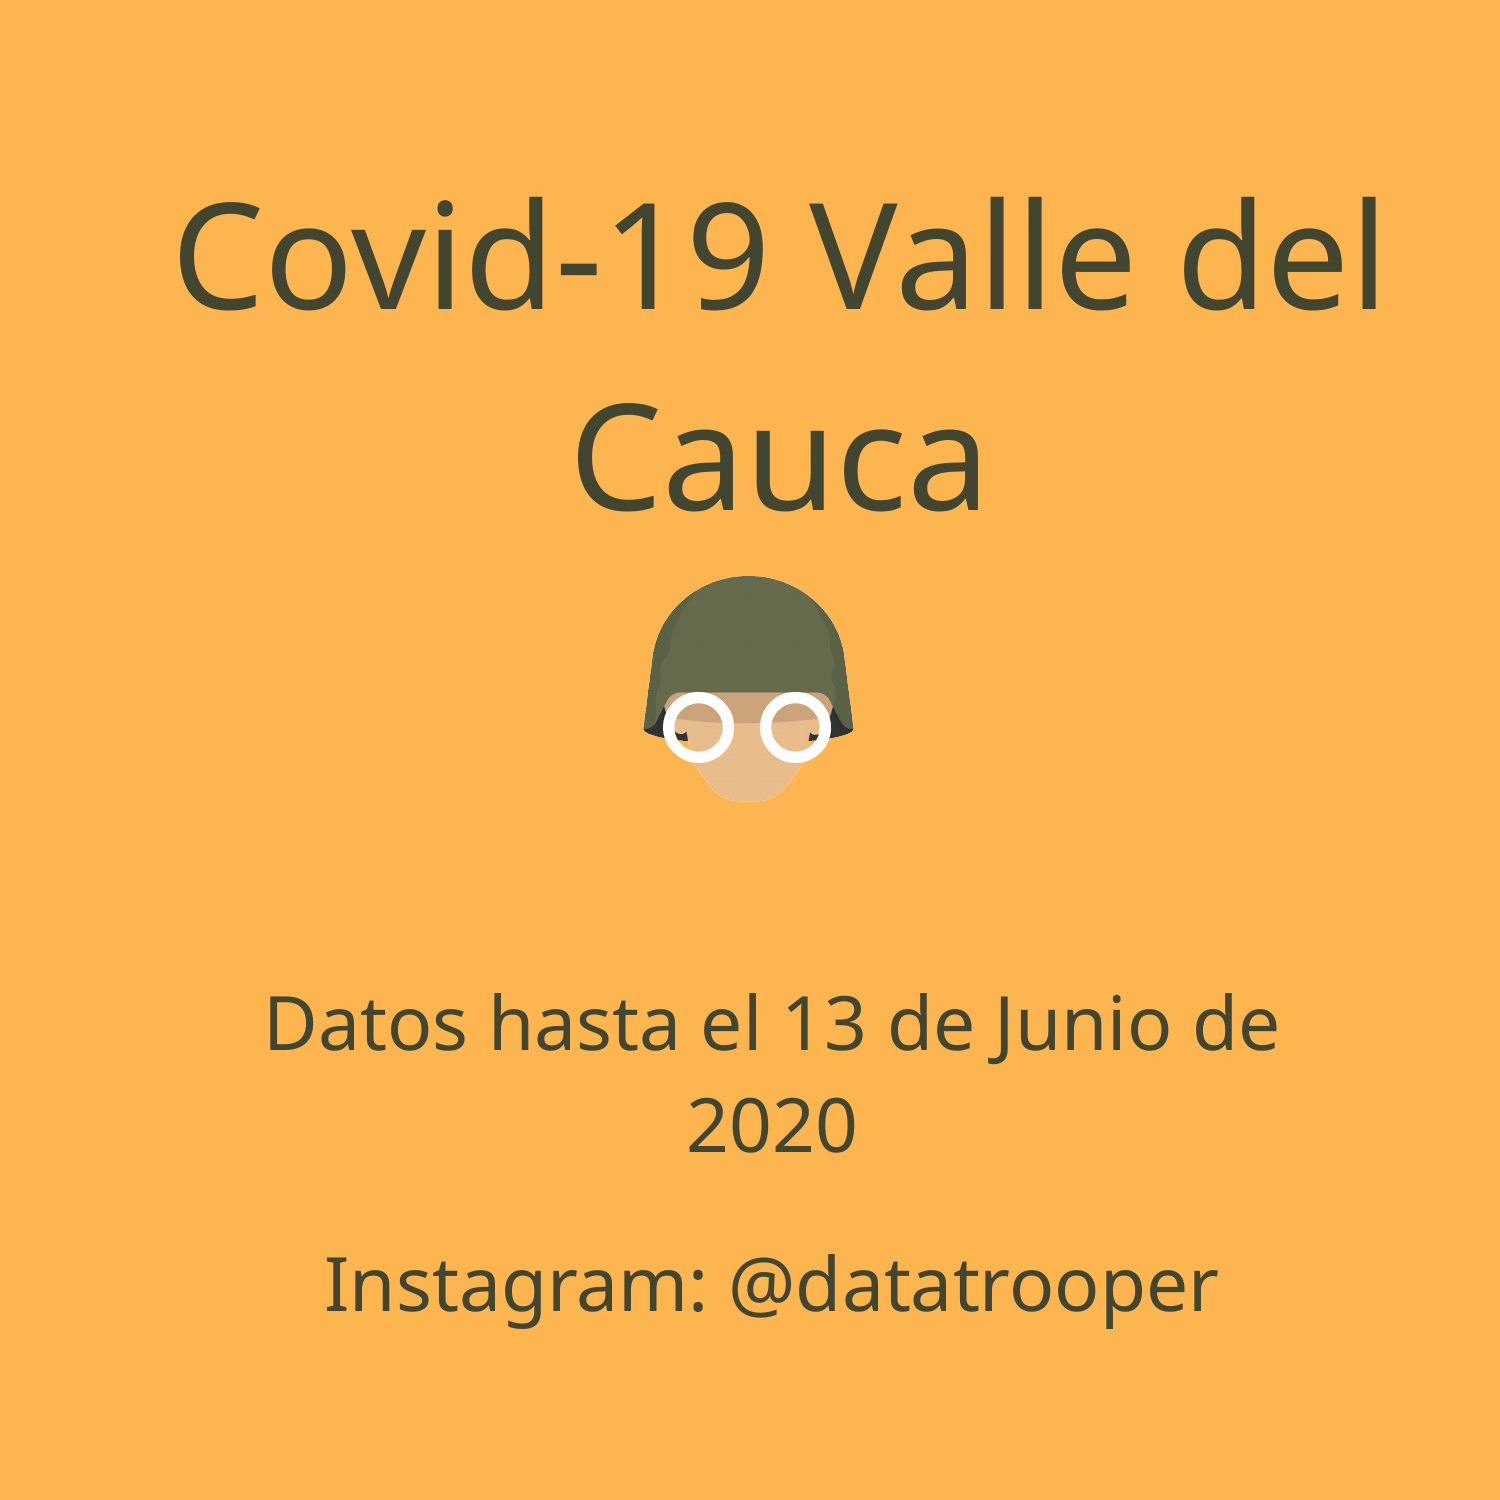

# Covid-19 Valle del Cauca
Datos hasta el 13 de Junio de 2020
Instagram: @datatrooper